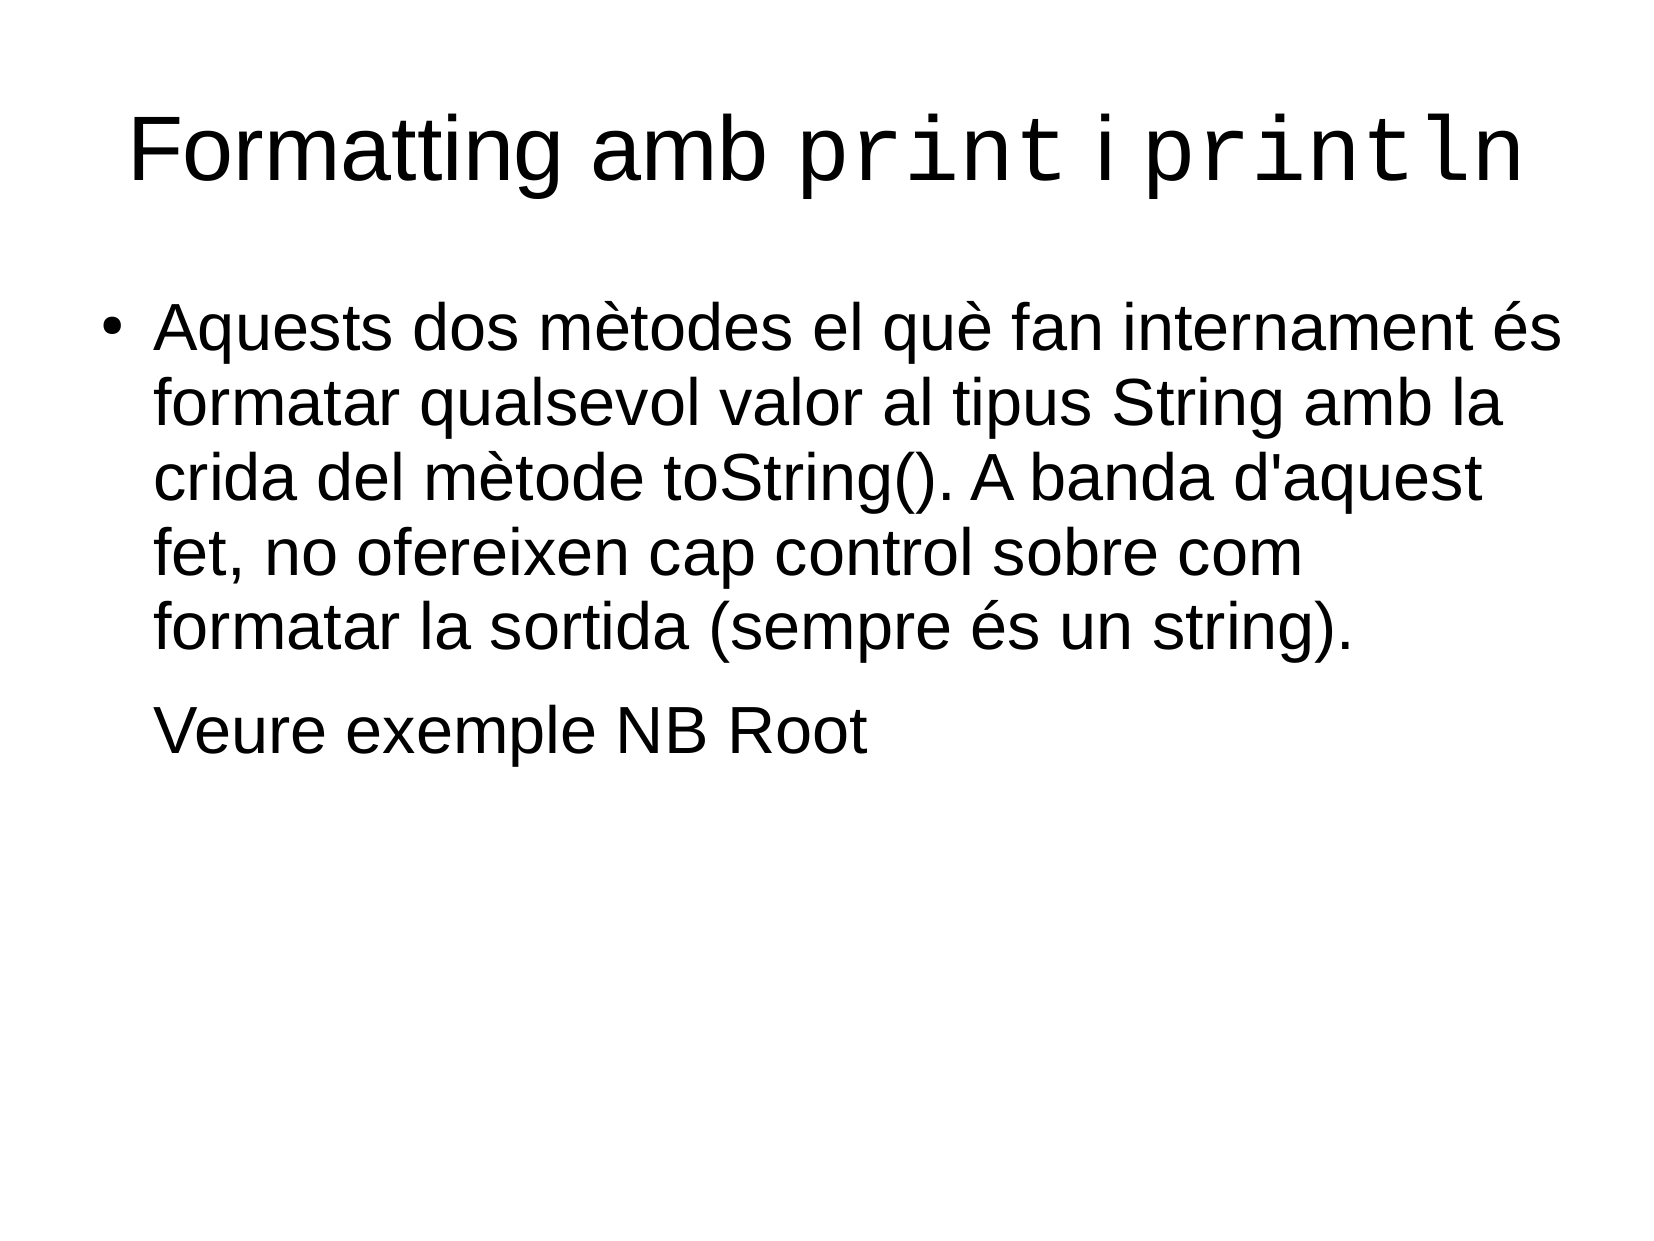

# Formatting amb print i println
Aquests dos mètodes el què fan internament és formatar qualsevol valor al tipus String amb la crida del mètode toString(). A banda d'aquest fet, no ofereixen cap control sobre com formatar la sortida (sempre és un string).
Veure exemple NB Root